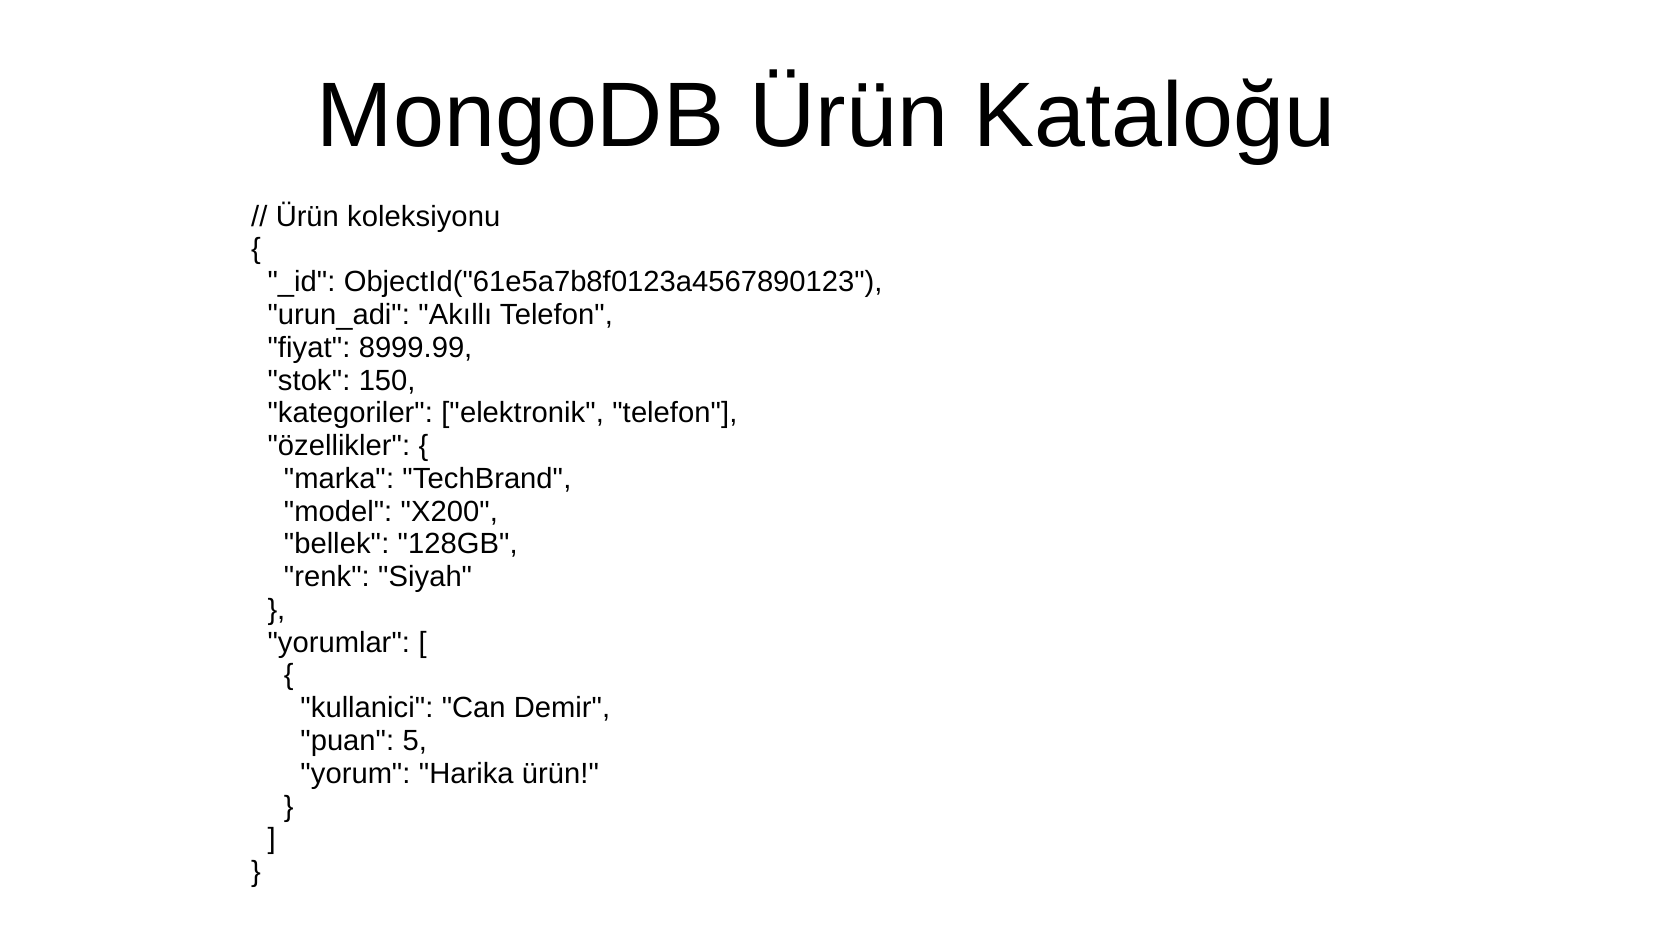

# MongoDB Ürün Kataloğu
// Ürün koleksiyonu
{
 "_id": ObjectId("61e5a7b8f0123a4567890123"),
 "urun_adi": "Akıllı Telefon",
 "fiyat": 8999.99,
 "stok": 150,
 "kategoriler": ["elektronik", "telefon"],
 "özellikler": {
 "marka": "TechBrand",
 "model": "X200",
 "bellek": "128GB",
 "renk": "Siyah"
 },
 "yorumlar": [
 {
 "kullanici": "Can Demir",
 "puan": 5,
 "yorum": "Harika ürün!"
 }
 ]
}